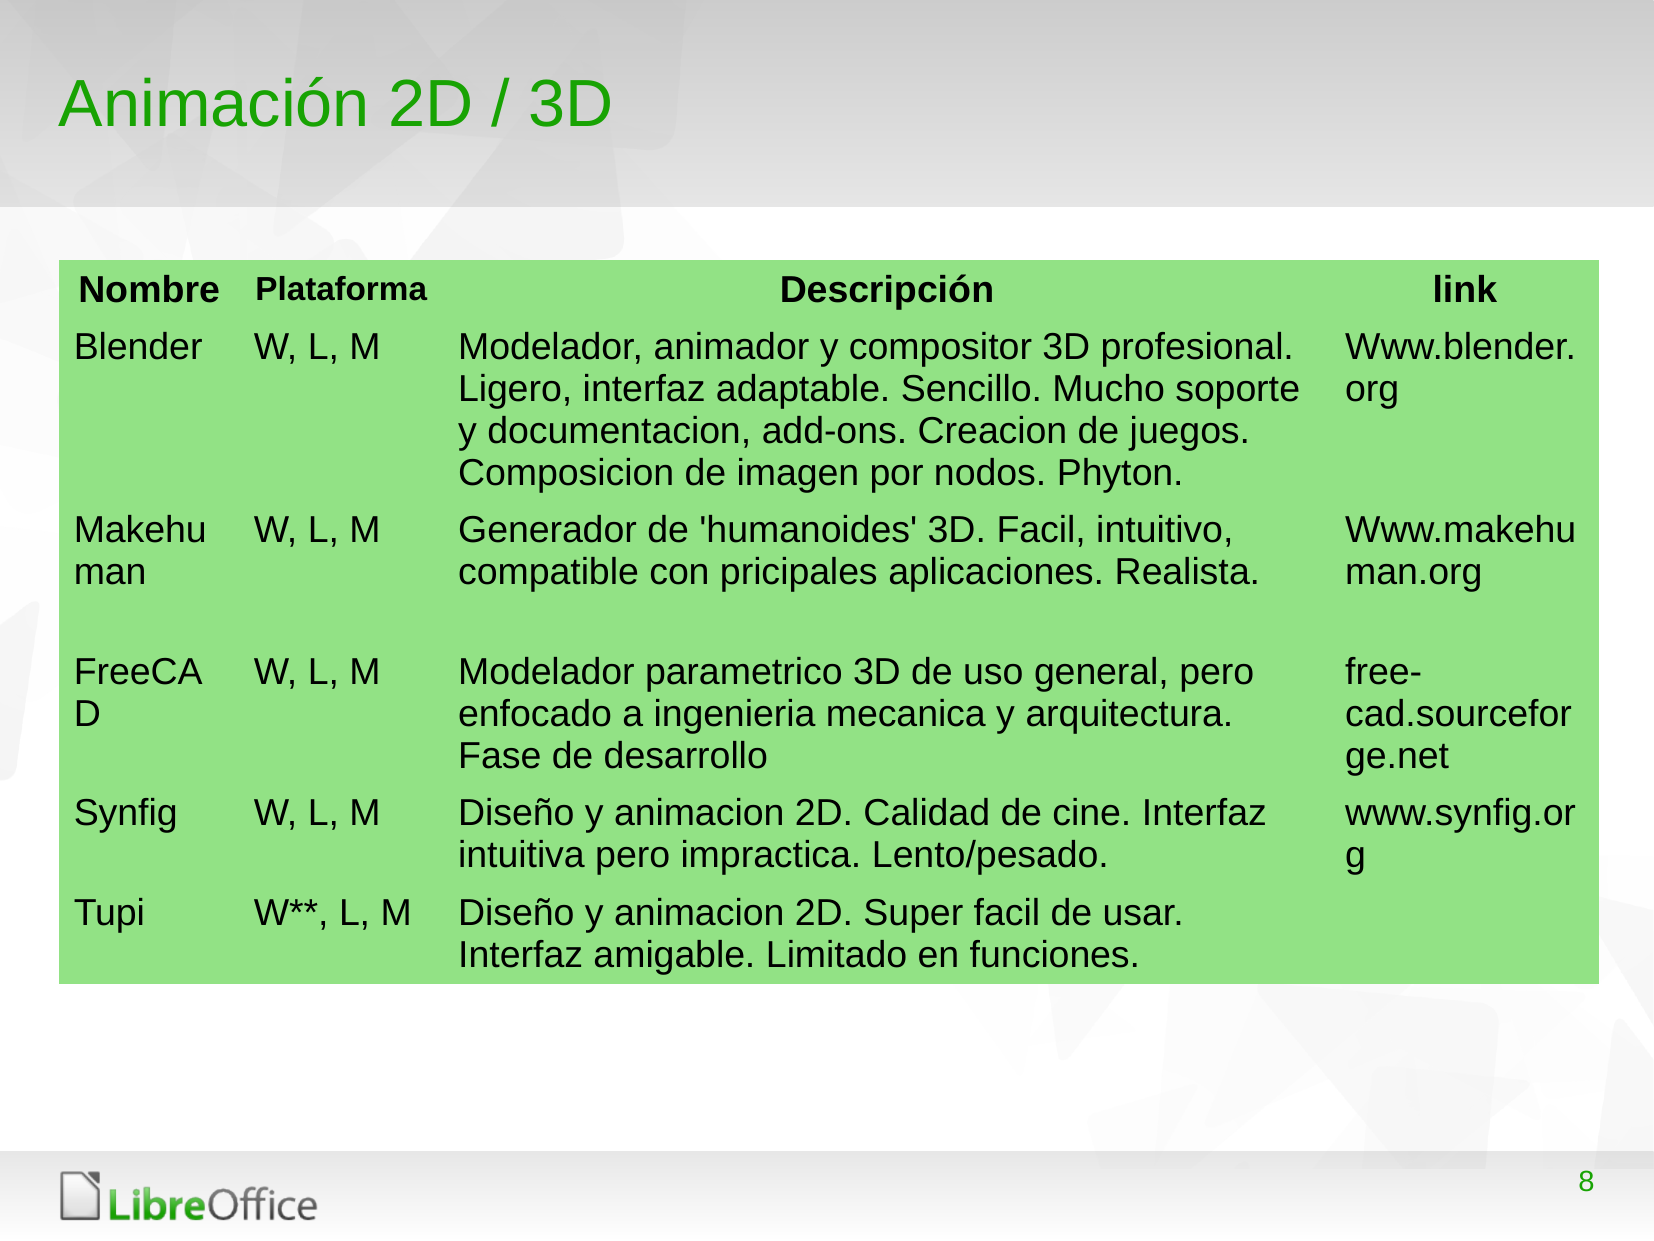

# Animación 2D / 3D
| Nombre | Plataforma | Descripción | link |
| --- | --- | --- | --- |
| Blender | W, L, M | Modelador, animador y compositor 3D profesional. Ligero, interfaz adaptable. Sencillo. Mucho soporte y documentacion, add-ons. Creacion de juegos. Composicion de imagen por nodos. Phyton. | Www.blender.org |
| Makehuman | W, L, M | Generador de 'humanoides' 3D. Facil, intuitivo, compatible con pricipales aplicaciones. Realista. | Www.makehuman.org |
| FreeCAD | W, L, M | Modelador parametrico 3D de uso general, pero enfocado a ingenieria mecanica y arquitectura. Fase de desarrollo | free-cad.sourceforge.net |
| Synfig | W, L, M | Diseño y animacion 2D. Calidad de cine. Interfaz intuitiva pero impractica. Lento/pesado. | www.synfig.org |
| Tupi | W\*\*, L, M | Diseño y animacion 2D. Super facil de usar. Interfaz amigable. Limitado en funciones. | |
8